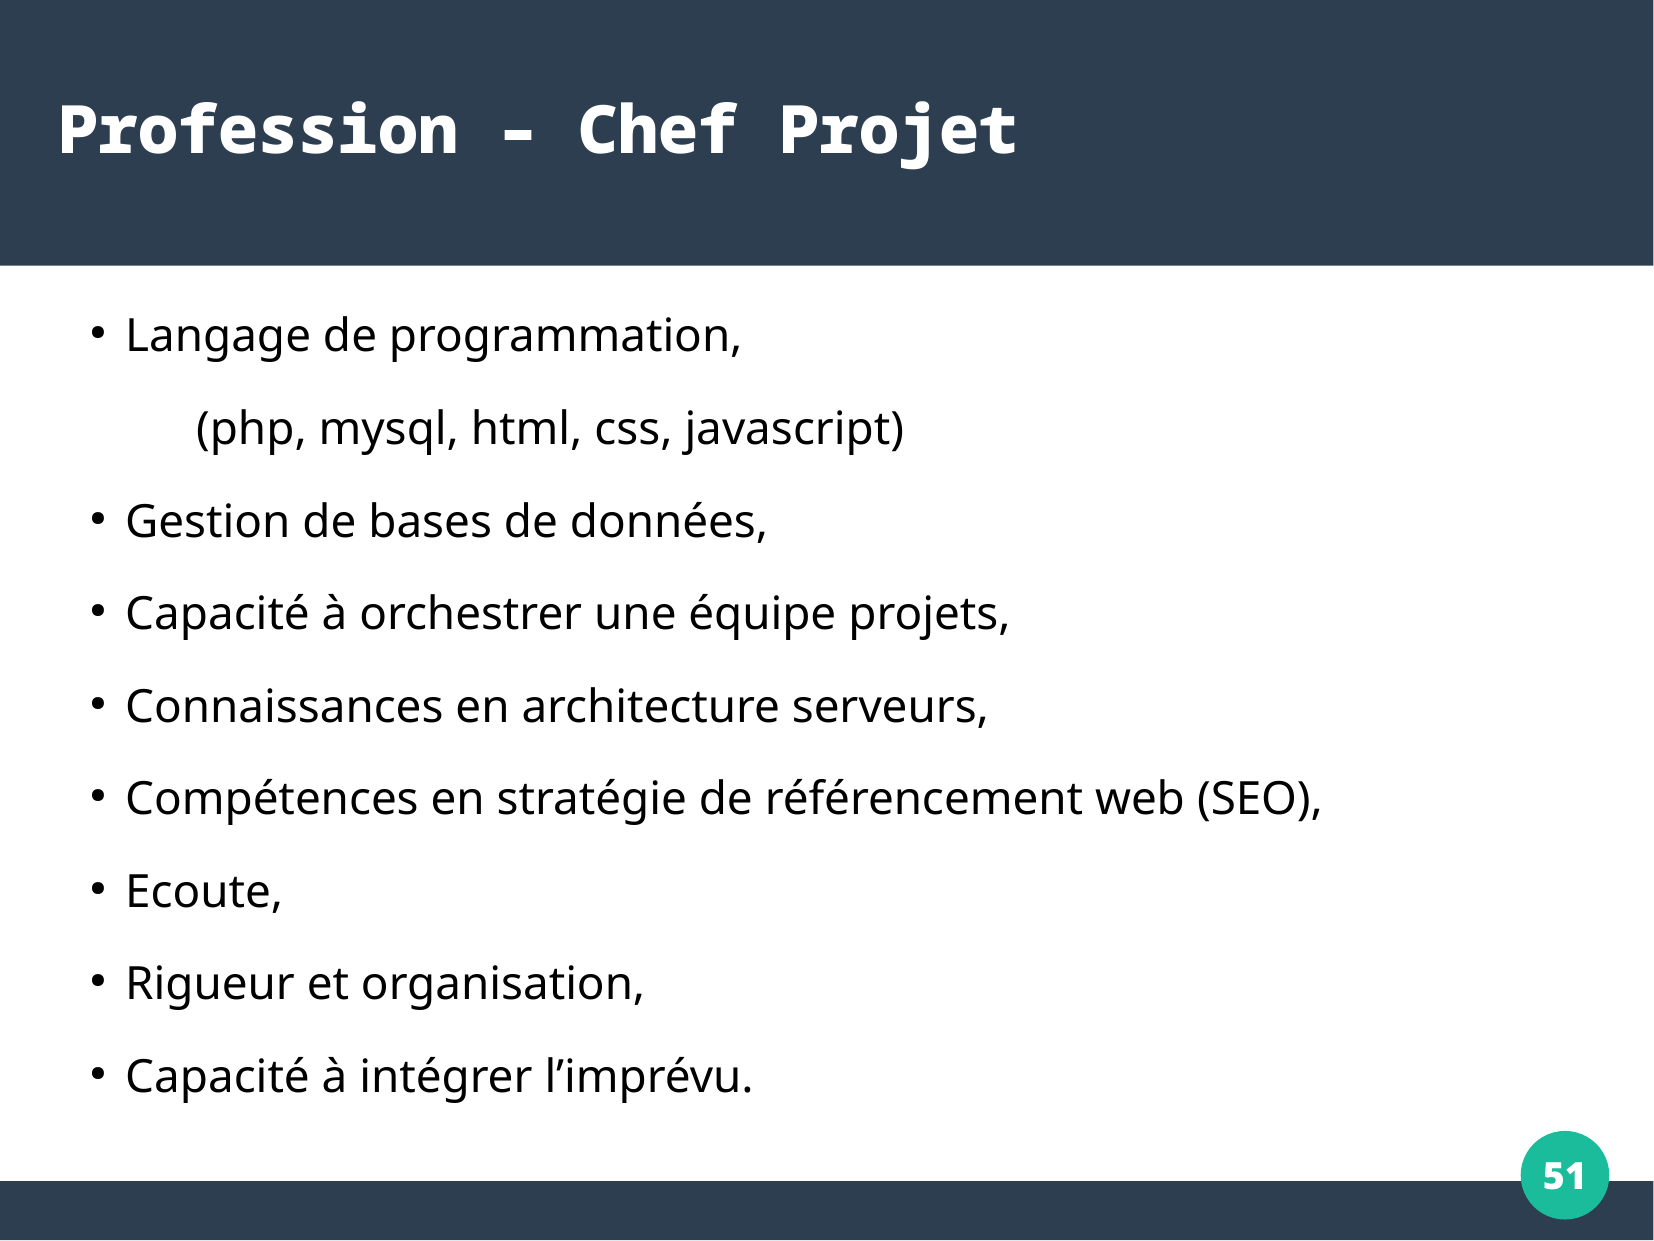

# Profession – Chef Projet
Langage de programmation,
(php, mysql, html, css, javascript)
Gestion de bases de données,
Capacité à orchestrer une équipe projets,
Connaissances en architecture serveurs,
Compétences en stratégie de référencement web (SEO),
Ecoute,
Rigueur et organisation,
Capacité à intégrer l’imprévu.
51